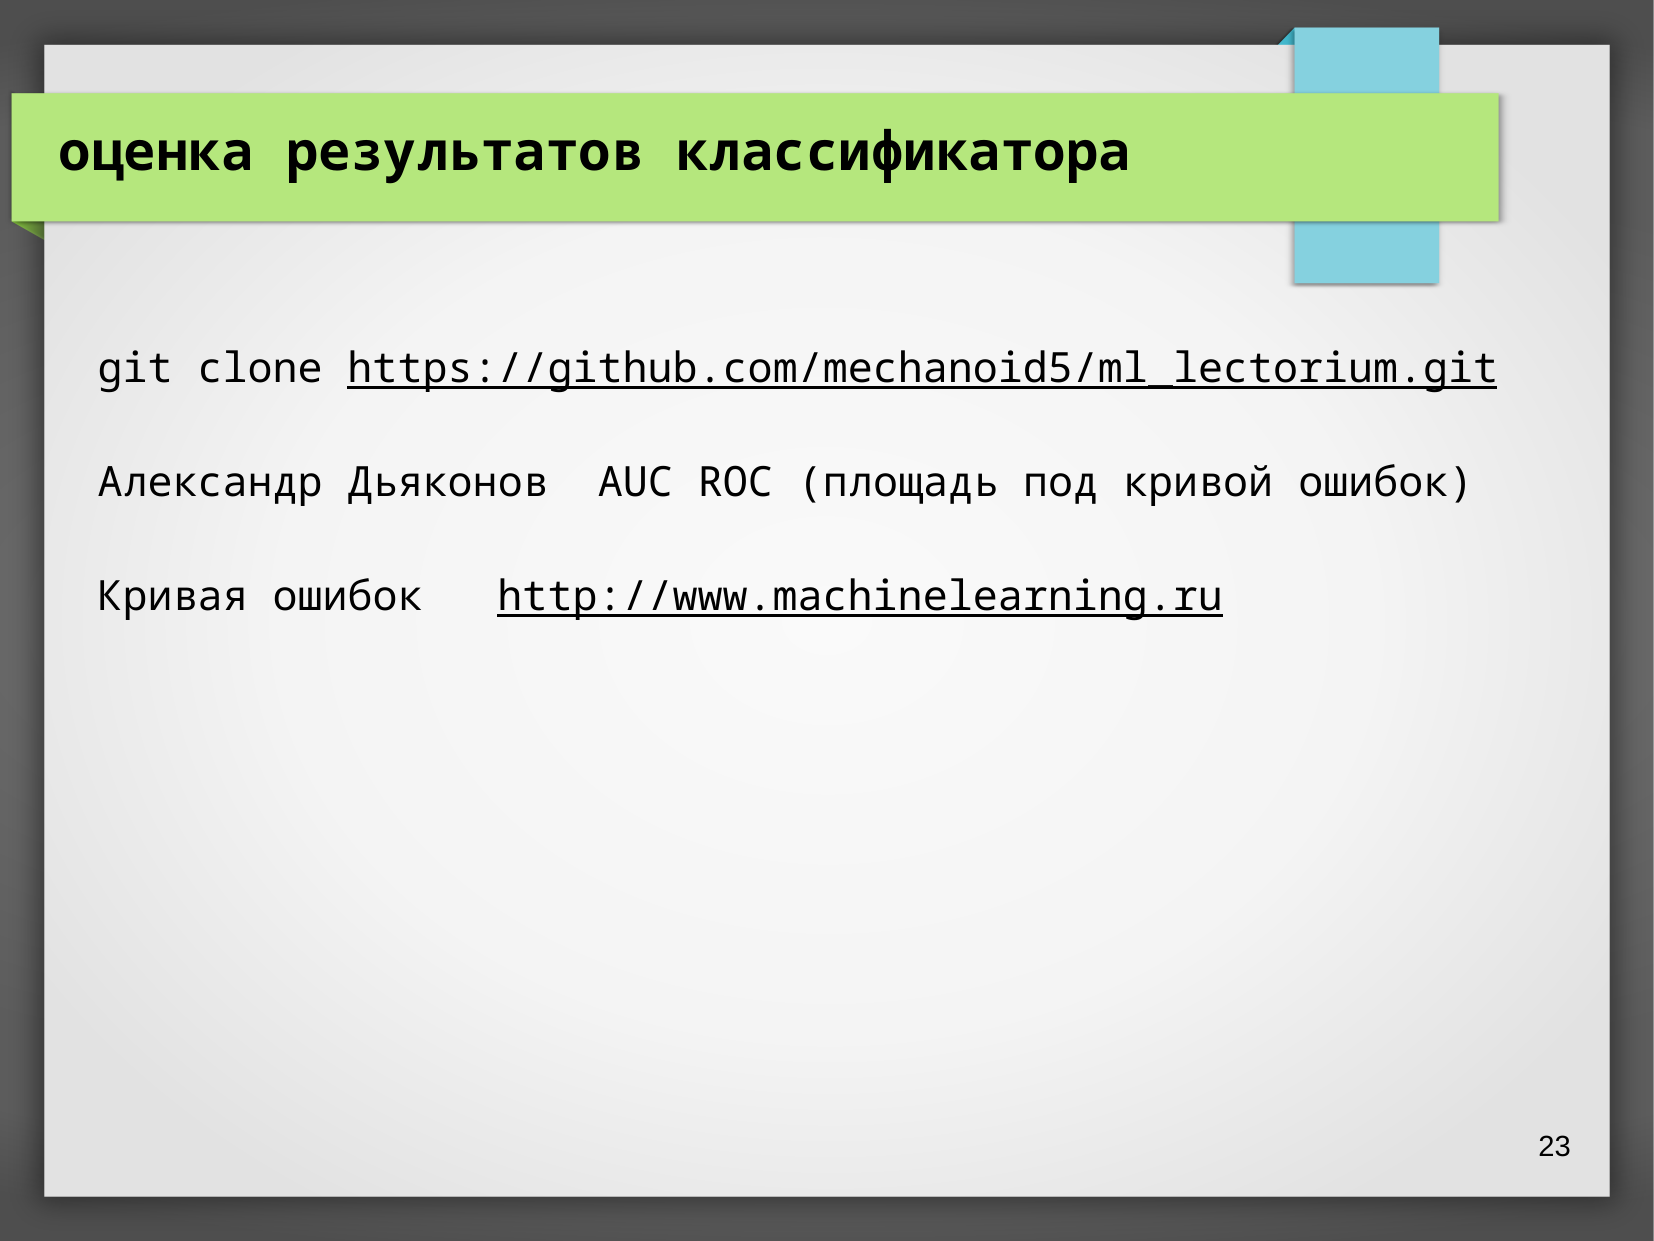

# оценка результатов классификатора
git clone https://github.com/mechanoid5/ml_lectorium.git
Александр Дьяконов AUC ROC (площадь под кривой ошибок)
Кривая ошибок http://www.machinelearning.ru
23